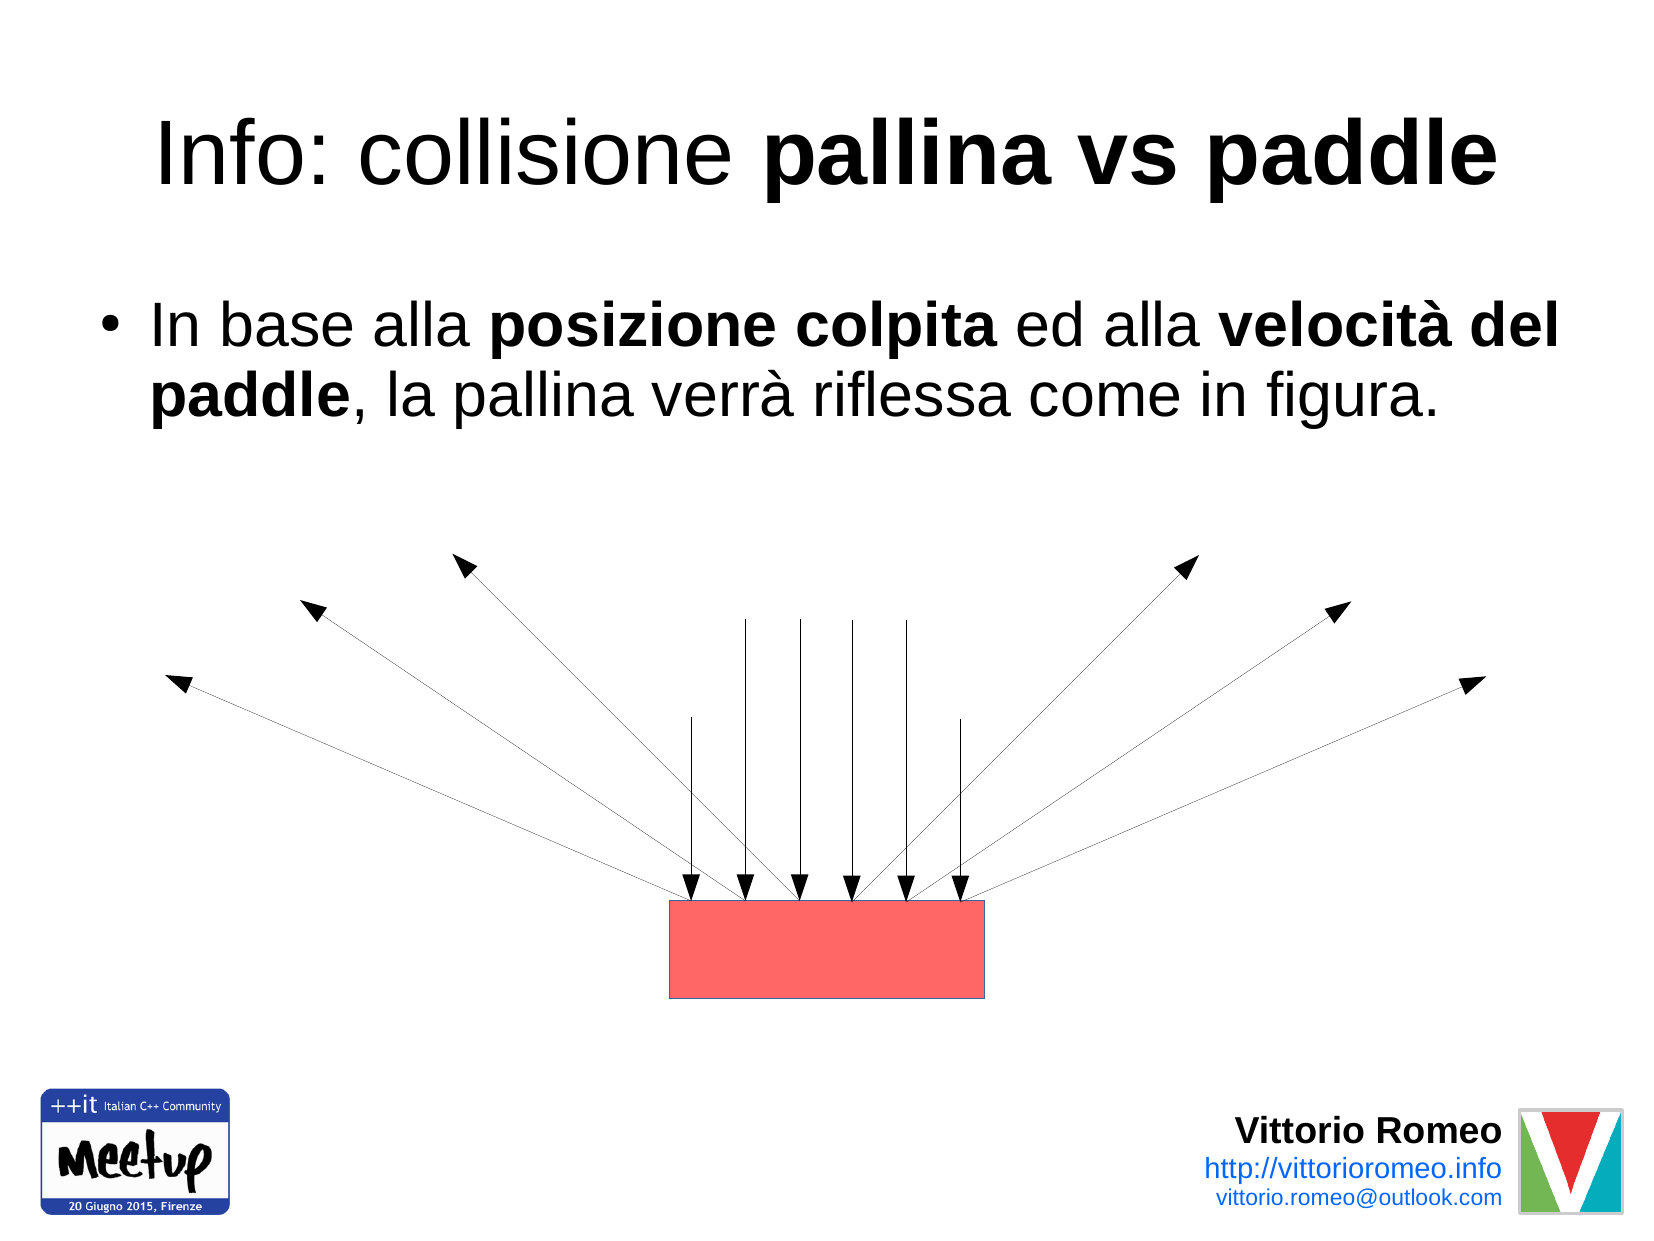

# Info: collisione pallina vs paddle
In base alla posizione colpita ed alla velocità del paddle, la pallina verrà riflessa come in figura.